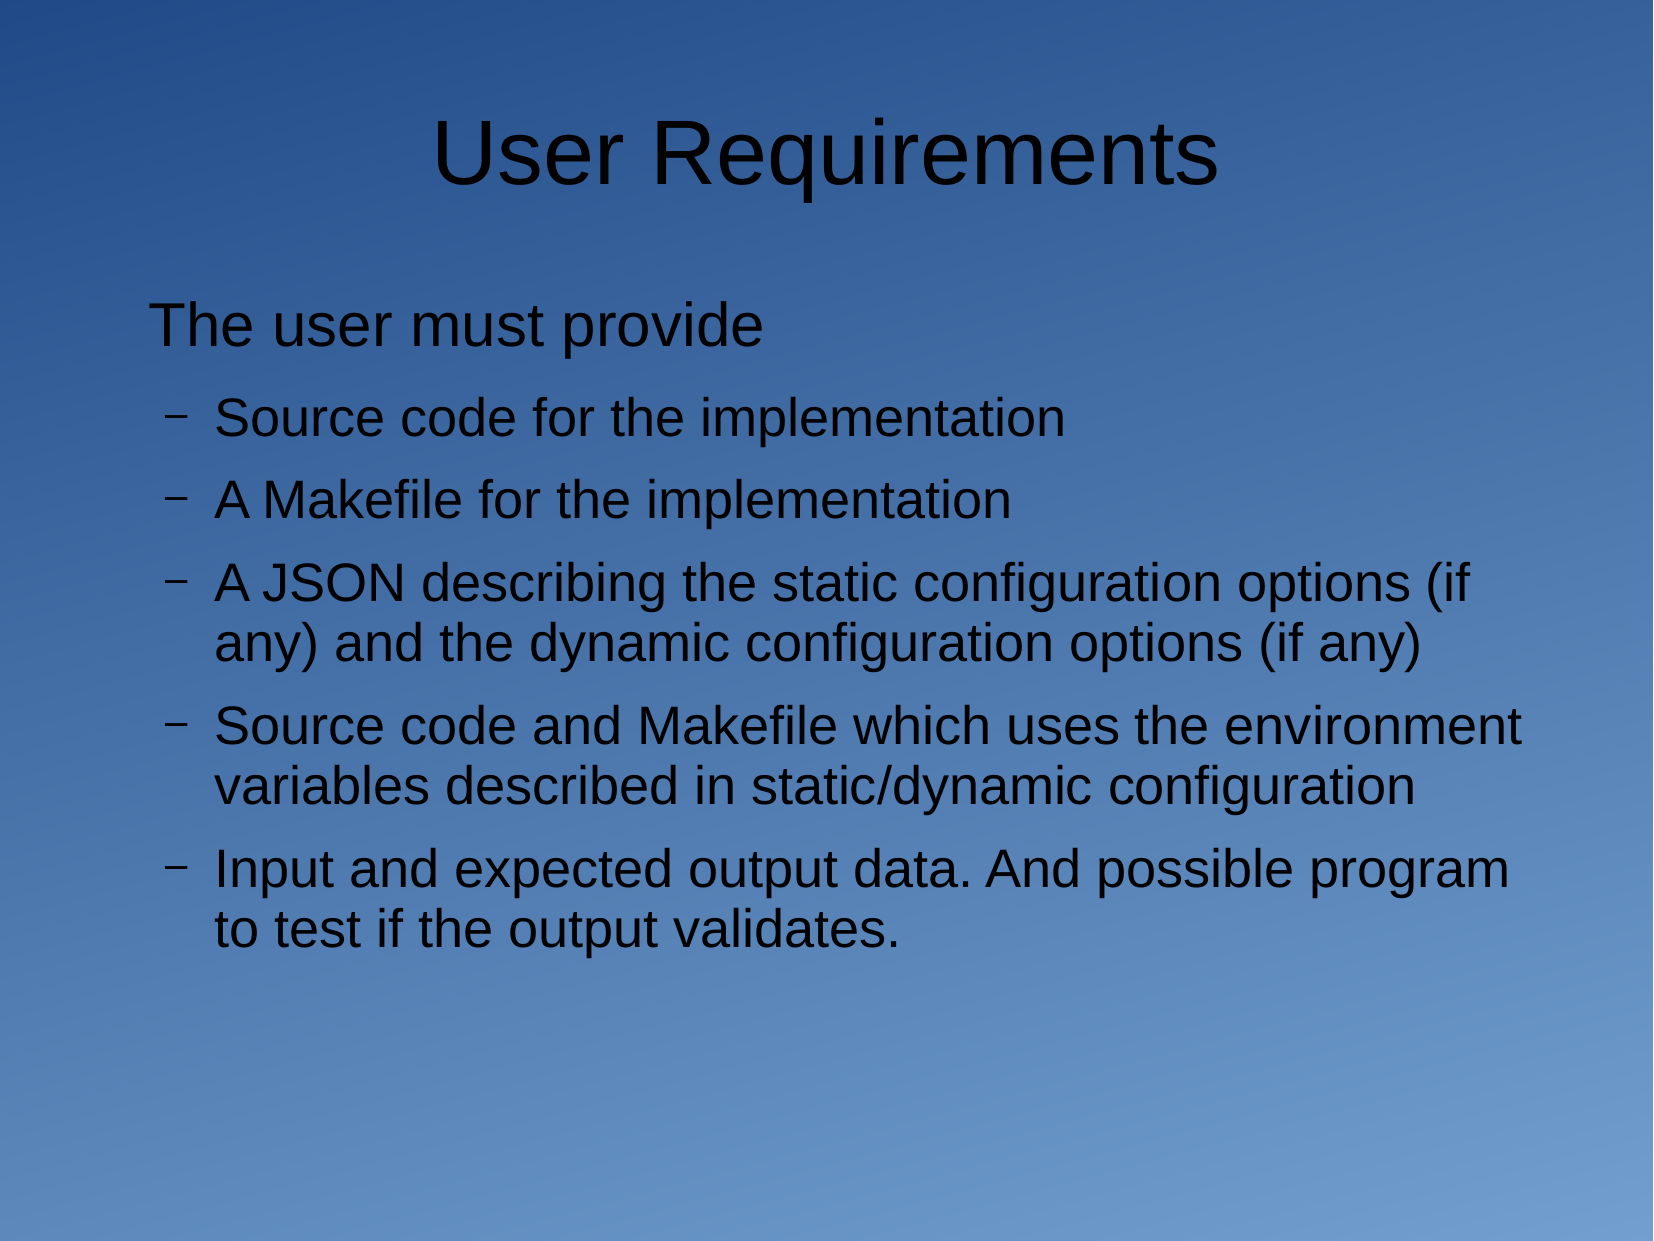

# User Requirements
The user must provide
Source code for the implementation
A Makefile for the implementation
A JSON describing the static configuration options (if any) and the dynamic configuration options (if any)
Source code and Makefile which uses the environment variables described in static/dynamic configuration
Input and expected output data. And possible program to test if the output validates.